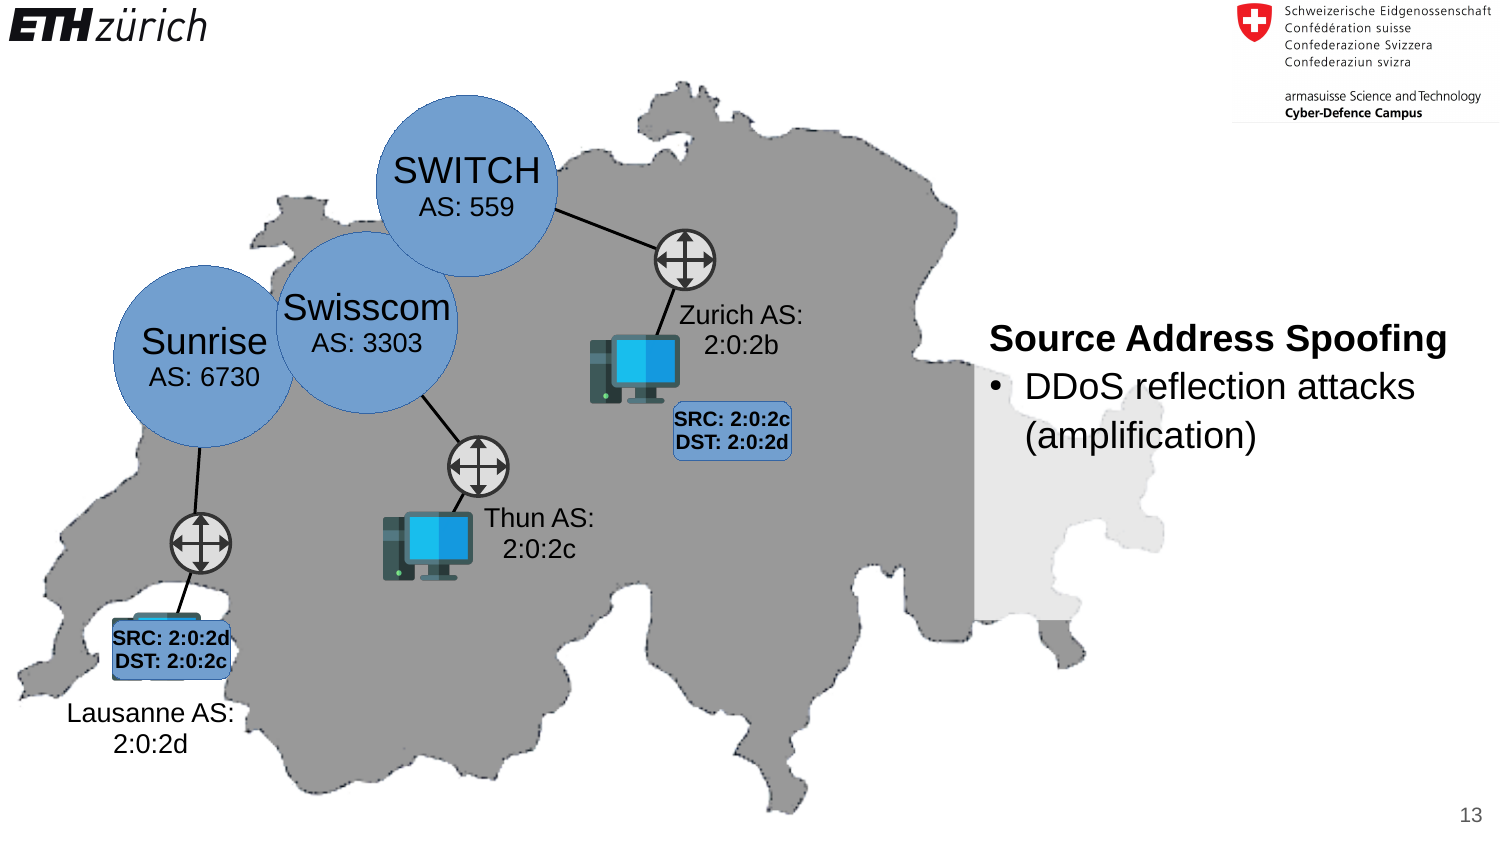

SWITCH
AS: 559
Source Address Spoofing
DDoS reflection attacks
(amplification)
Swisscom
AS: 3303
Sunrise
AS: 6730
Zurich AS:
2:0:2b
SRC: 2:0:2c
DST: 2:0:2d
Thun AS:
2:0:2c
SRC: 2:0:2d
DST: 2:0:2c
Lausanne AS:
2:0:2d
13